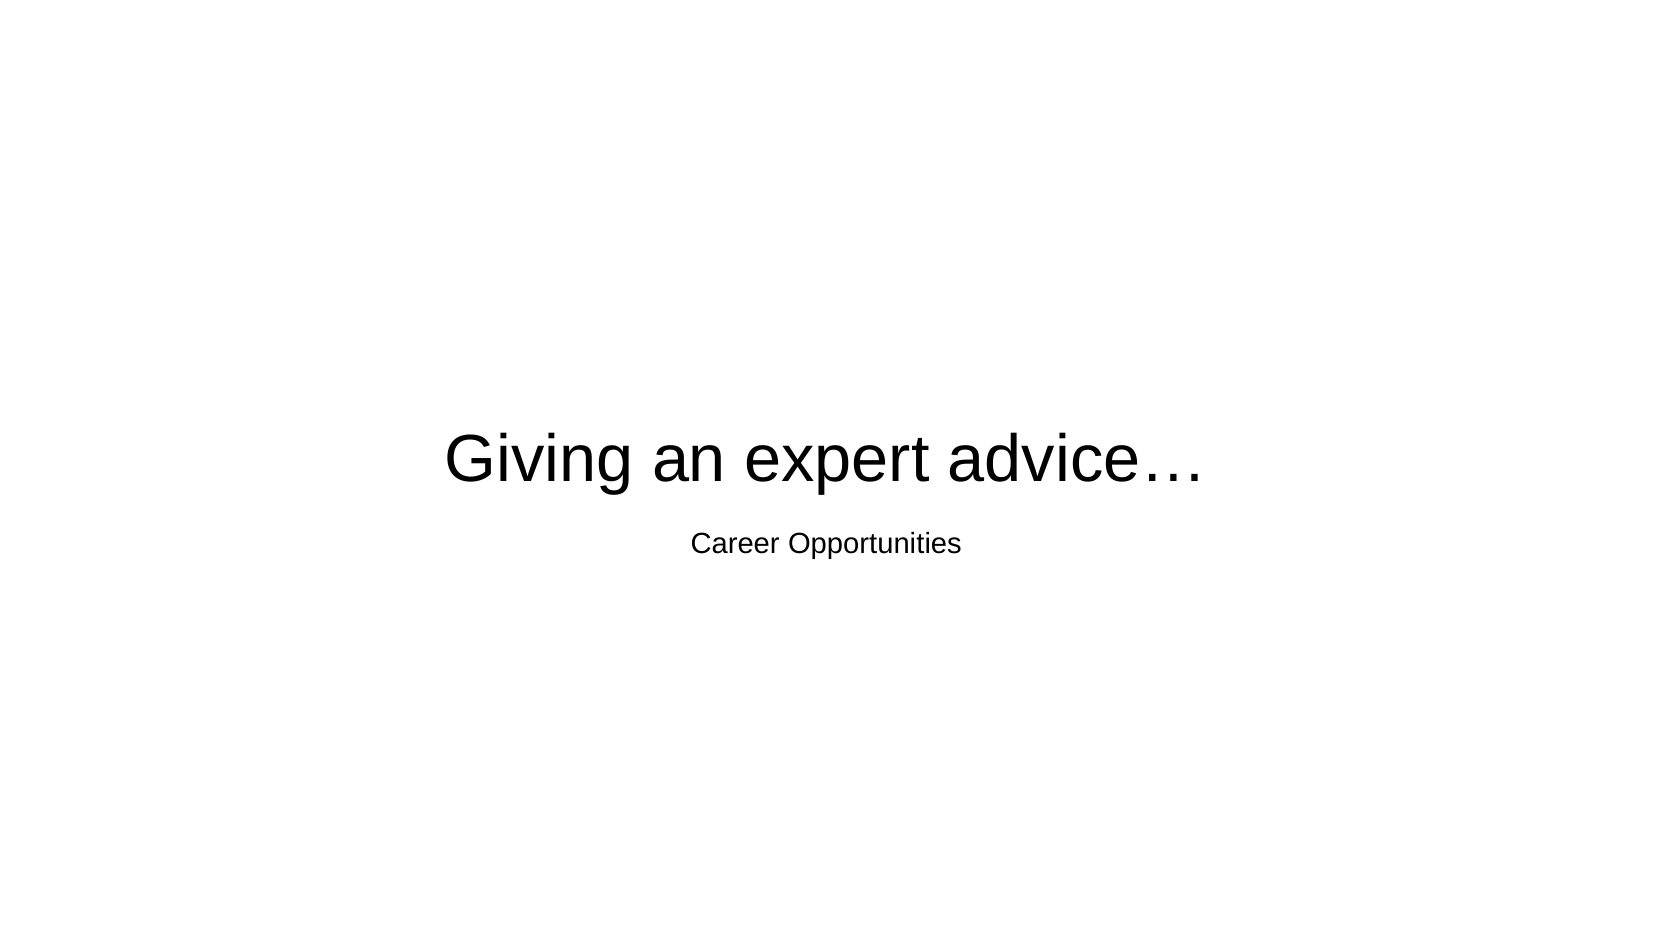

# Giving an expert advice…
Career Opportunities